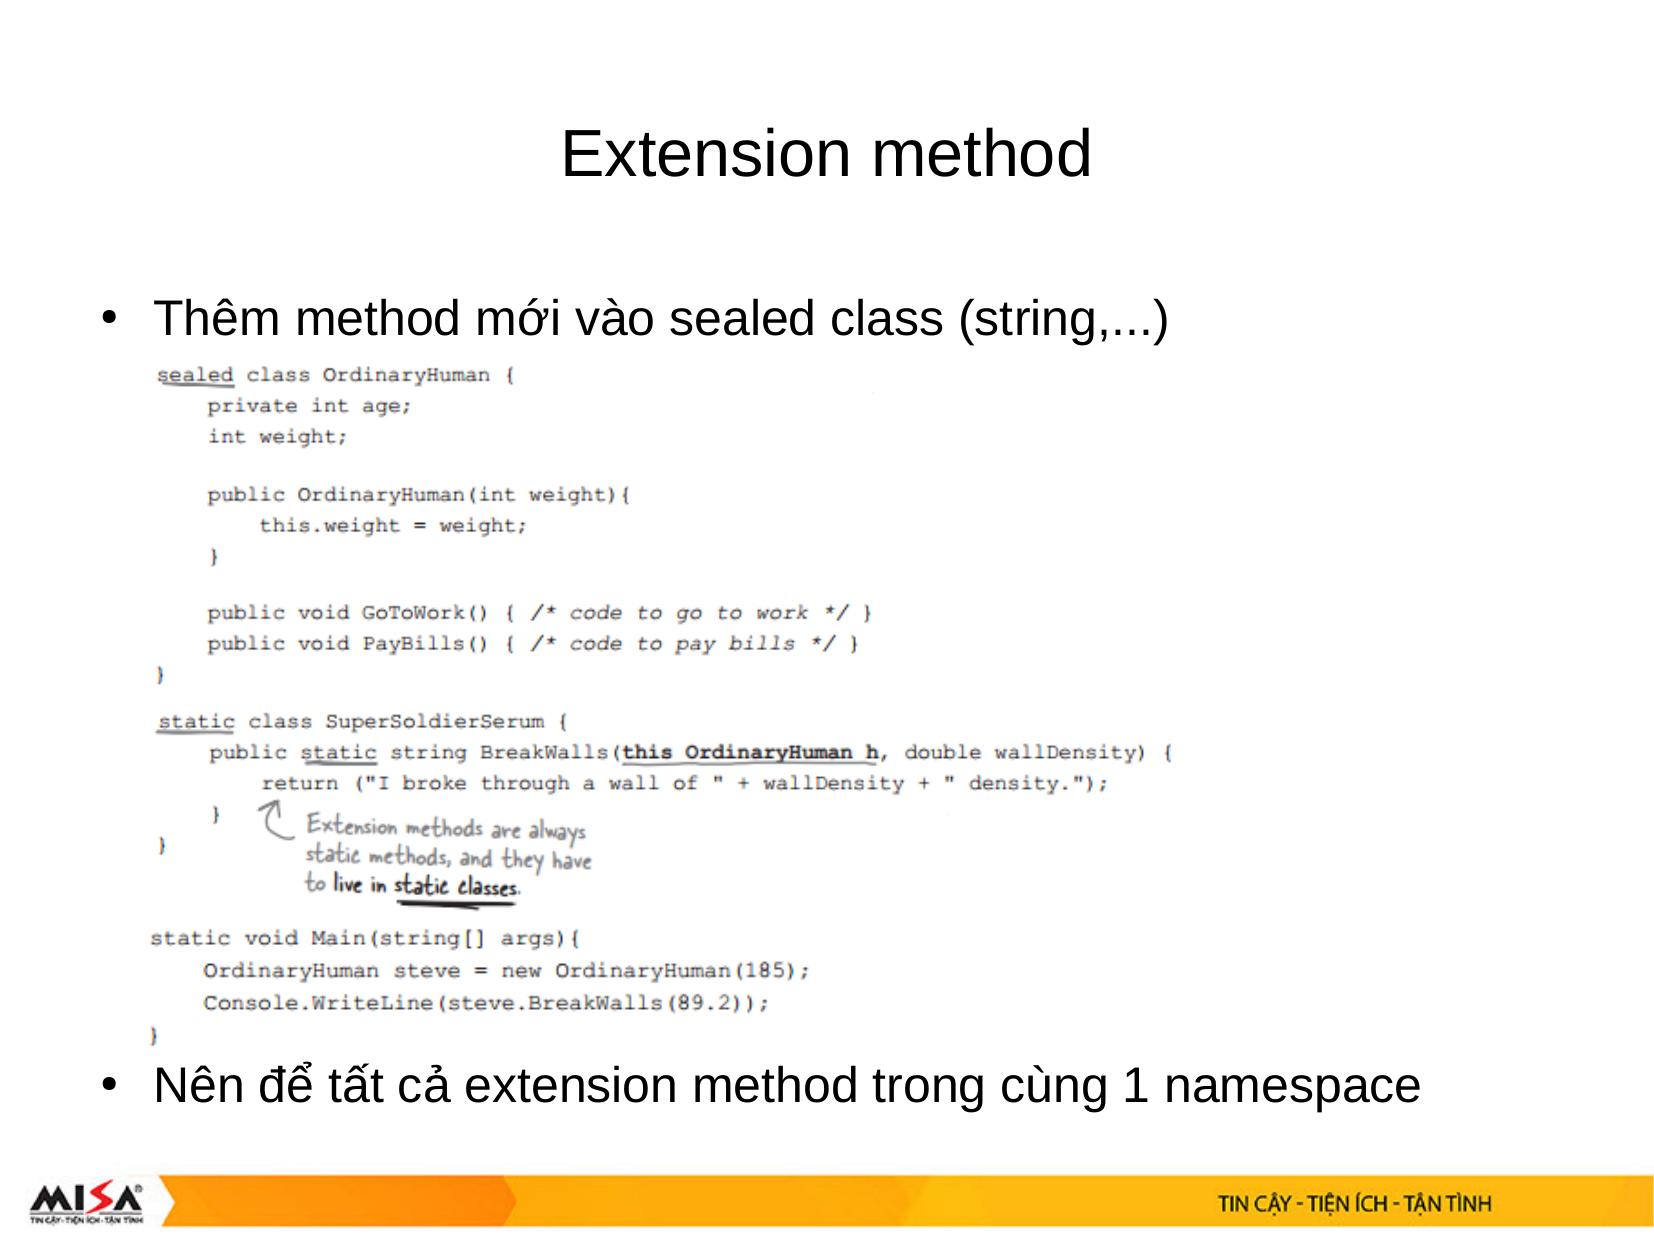

# Extension method
Thêm method mới vào sealed class (string,...)
Nên để tất cả extension method trong cùng 1 namespace